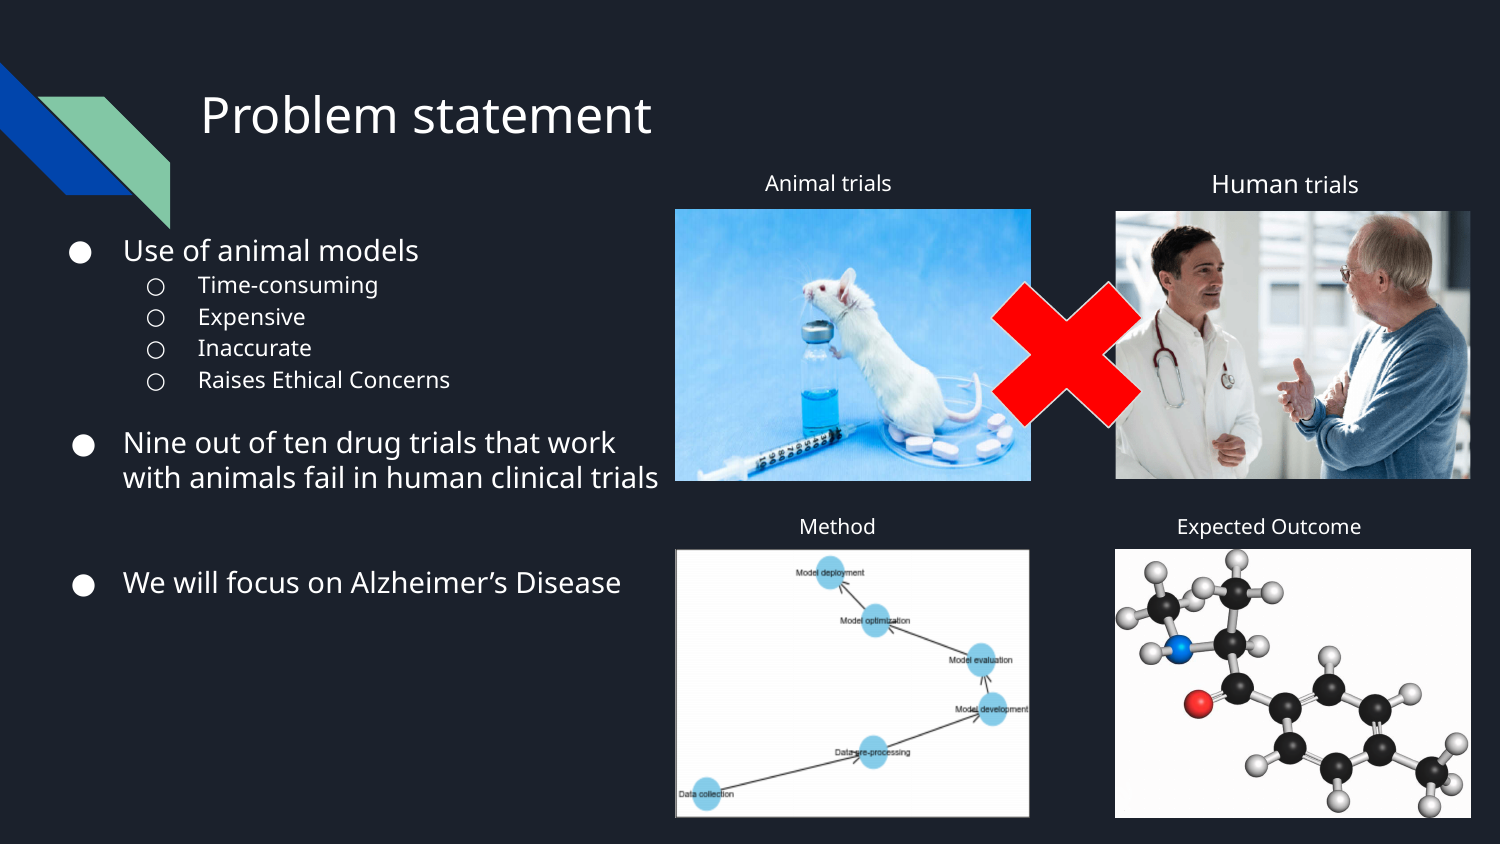

# Problem statement
Animal trials
Human trials
Use of animal models
Time-consuming
Expensive
Inaccurate
Raises Ethical Concerns
Nine out of ten drug trials that work with animals fail in human clinical trials
We will focus on Alzheimer’s Disease
Method
Expected Outcome